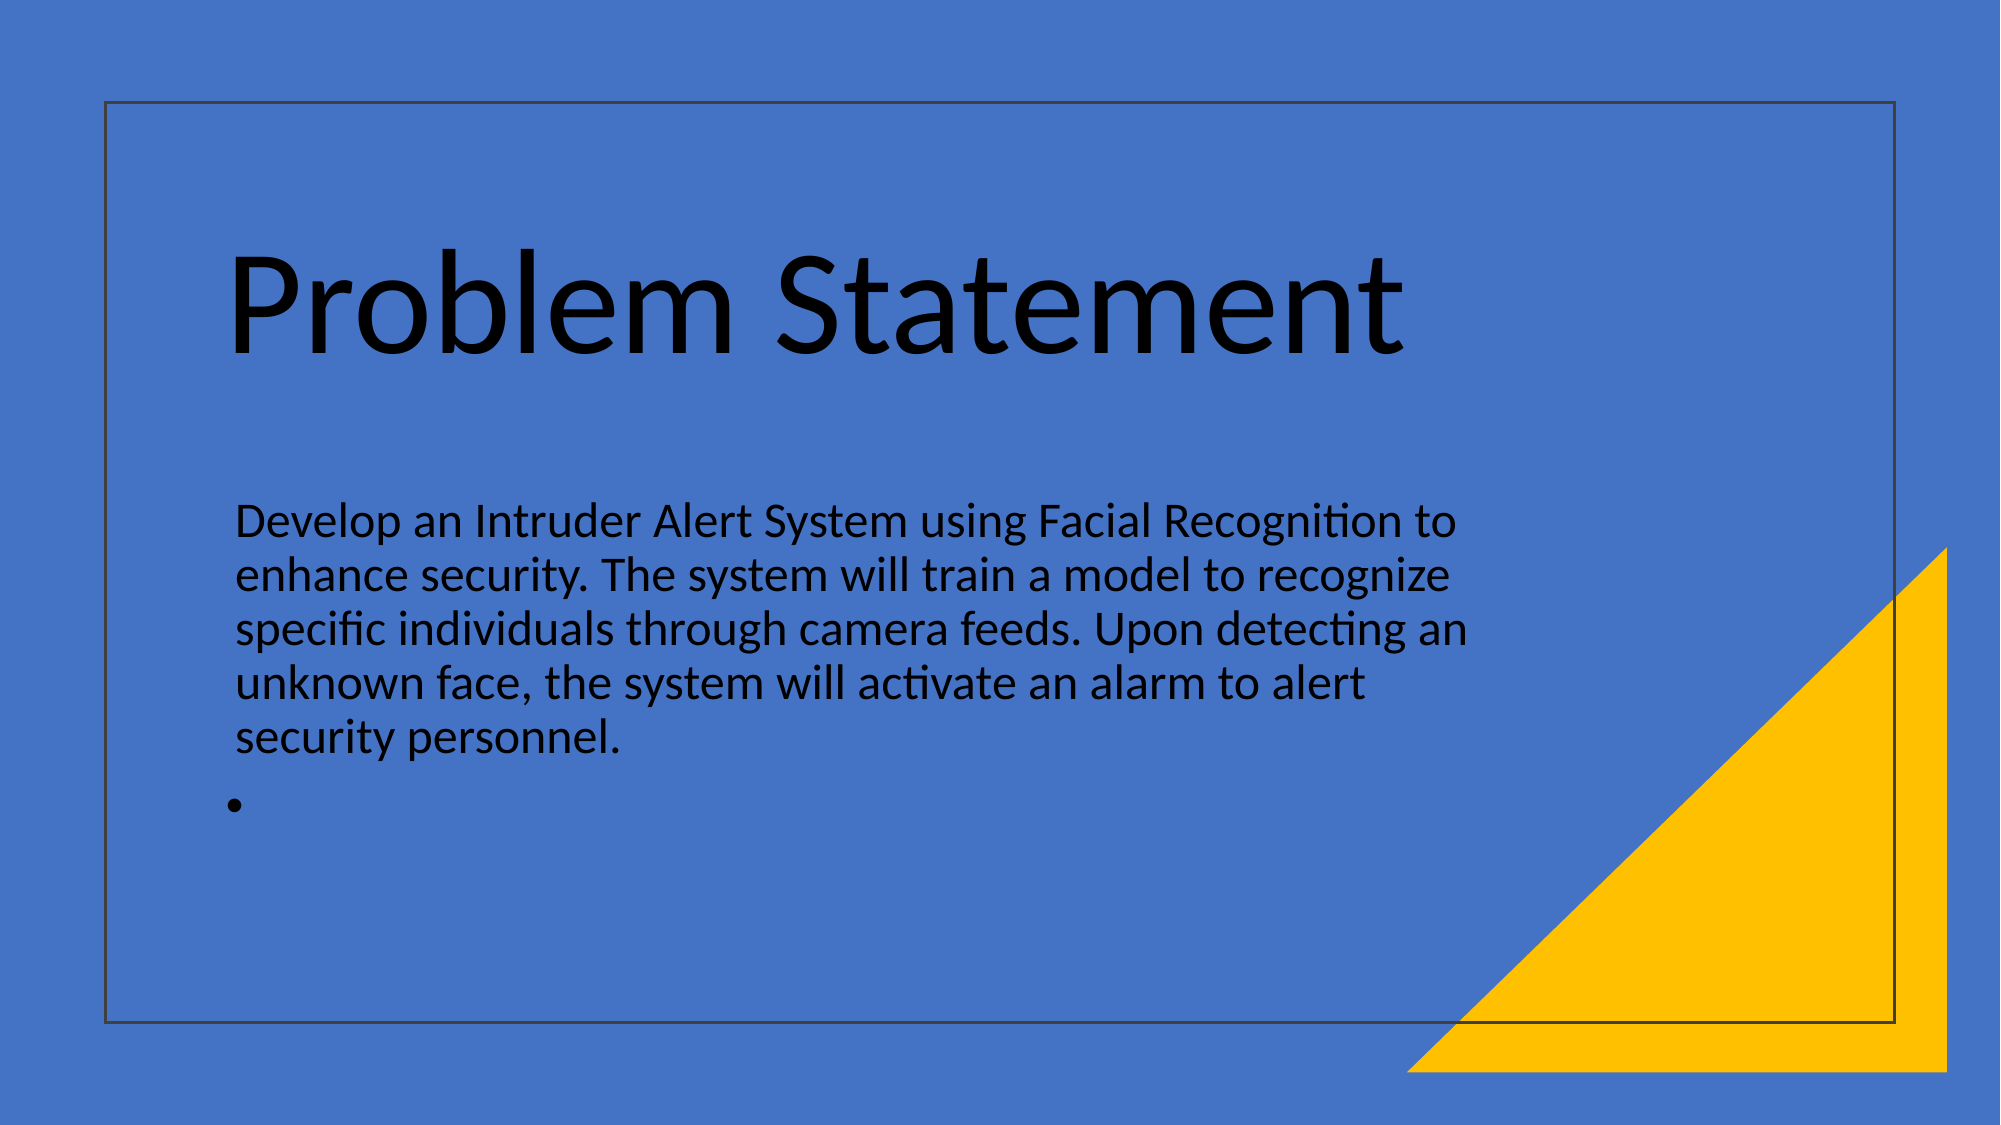

# Problem Statement
Develop an Intruder Alert System using Facial Recognition to enhance security. The system will train a model to recognize specific individuals through camera feeds. Upon detecting an unknown face, the system will activate an alarm to alert security personnel.